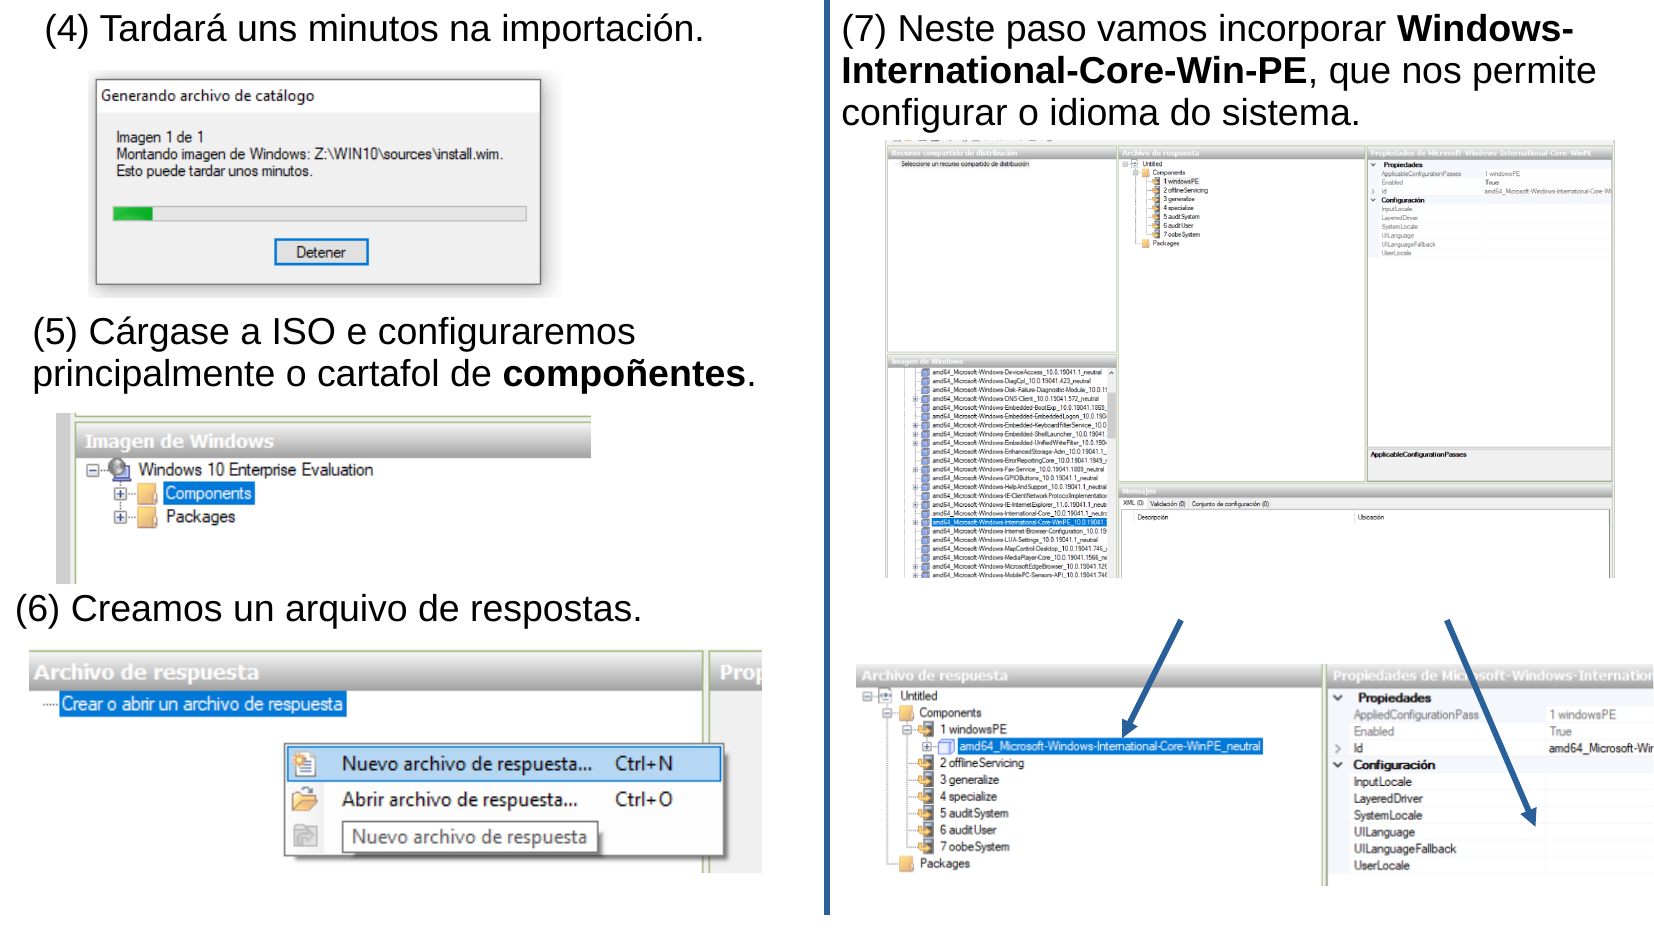

(4) Tardará uns minutos na importación.
(7) Neste paso vamos incorporar Windows-International-Core-Win-PE, que nos permite configurar o idioma do sistema.
(5) Cárgase a ISO e configuraremos principalmente o cartafol de compoñentes.
(6) Creamos un arquivo de respostas.